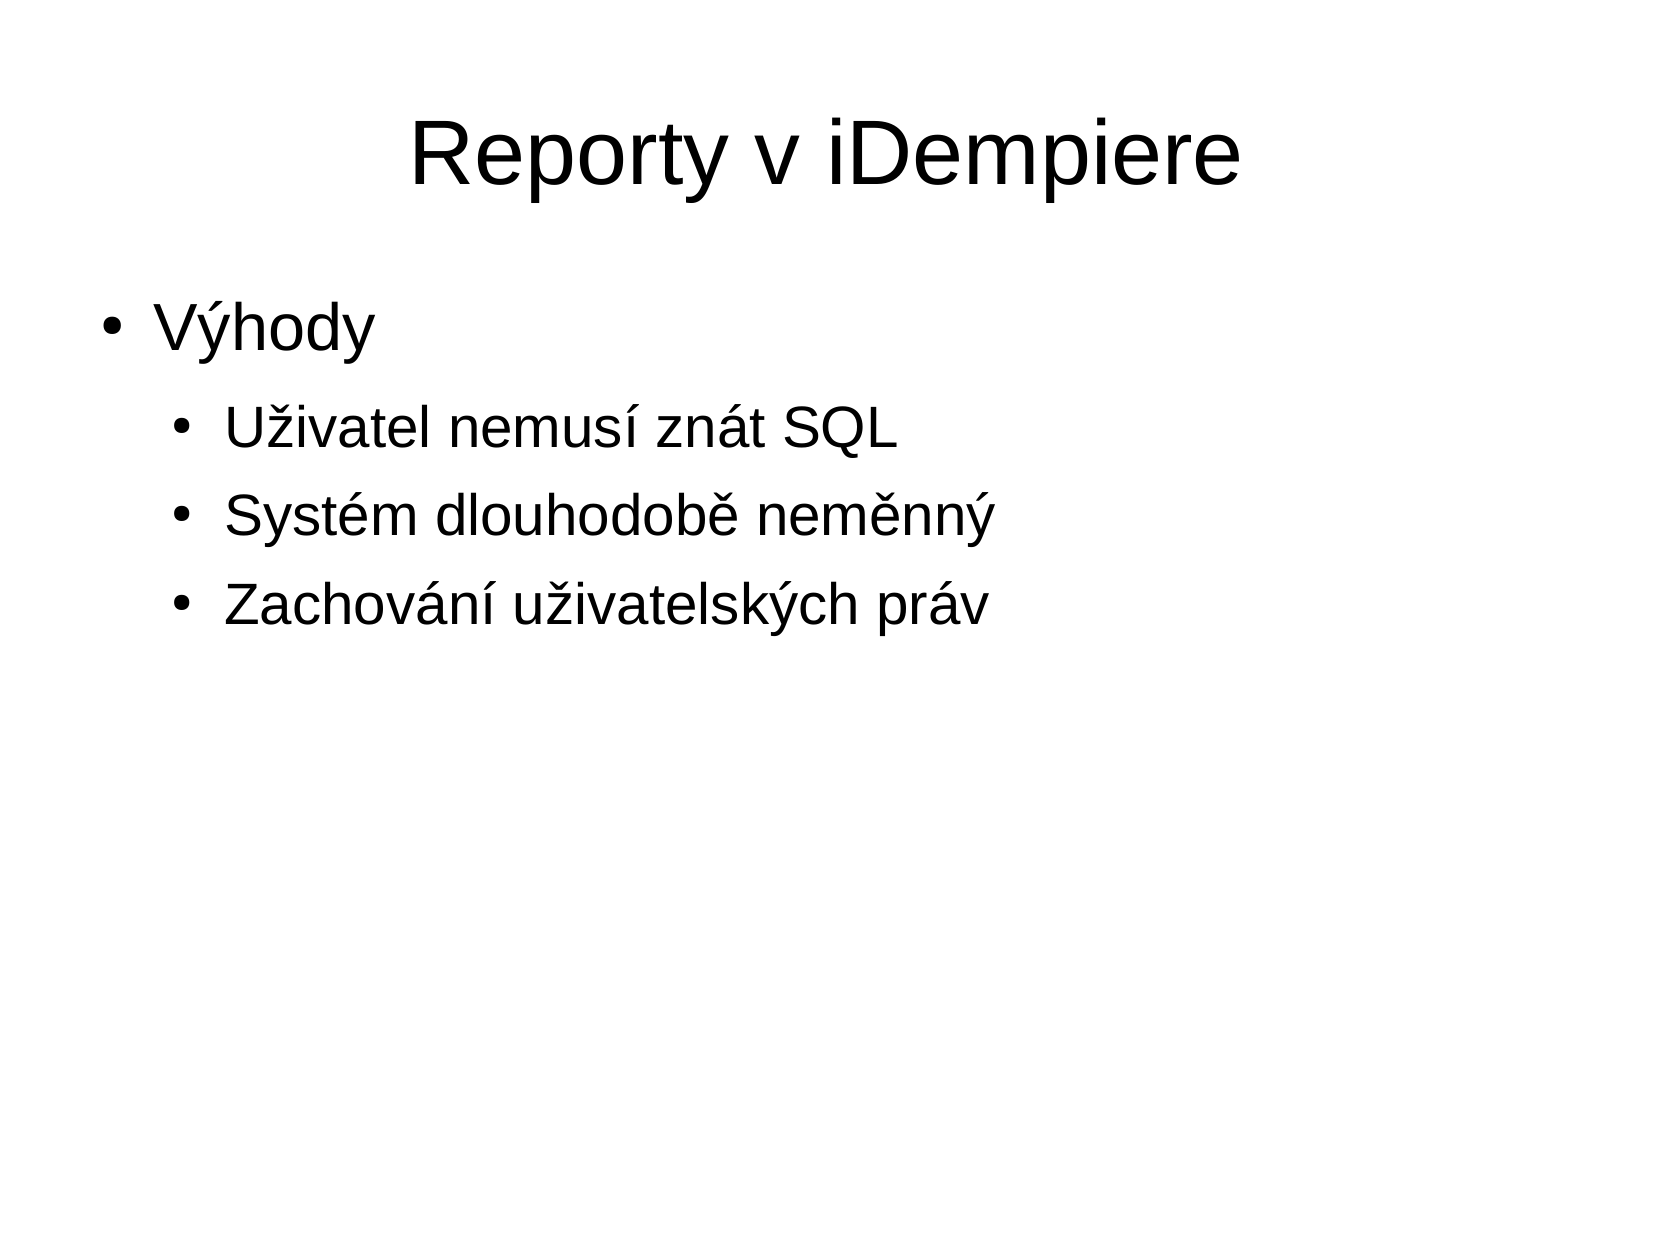

# Reporty v iDempiere
Výhody
Uživatel nemusí znát SQL
Systém dlouhodobě neměnný
Zachování uživatelských práv